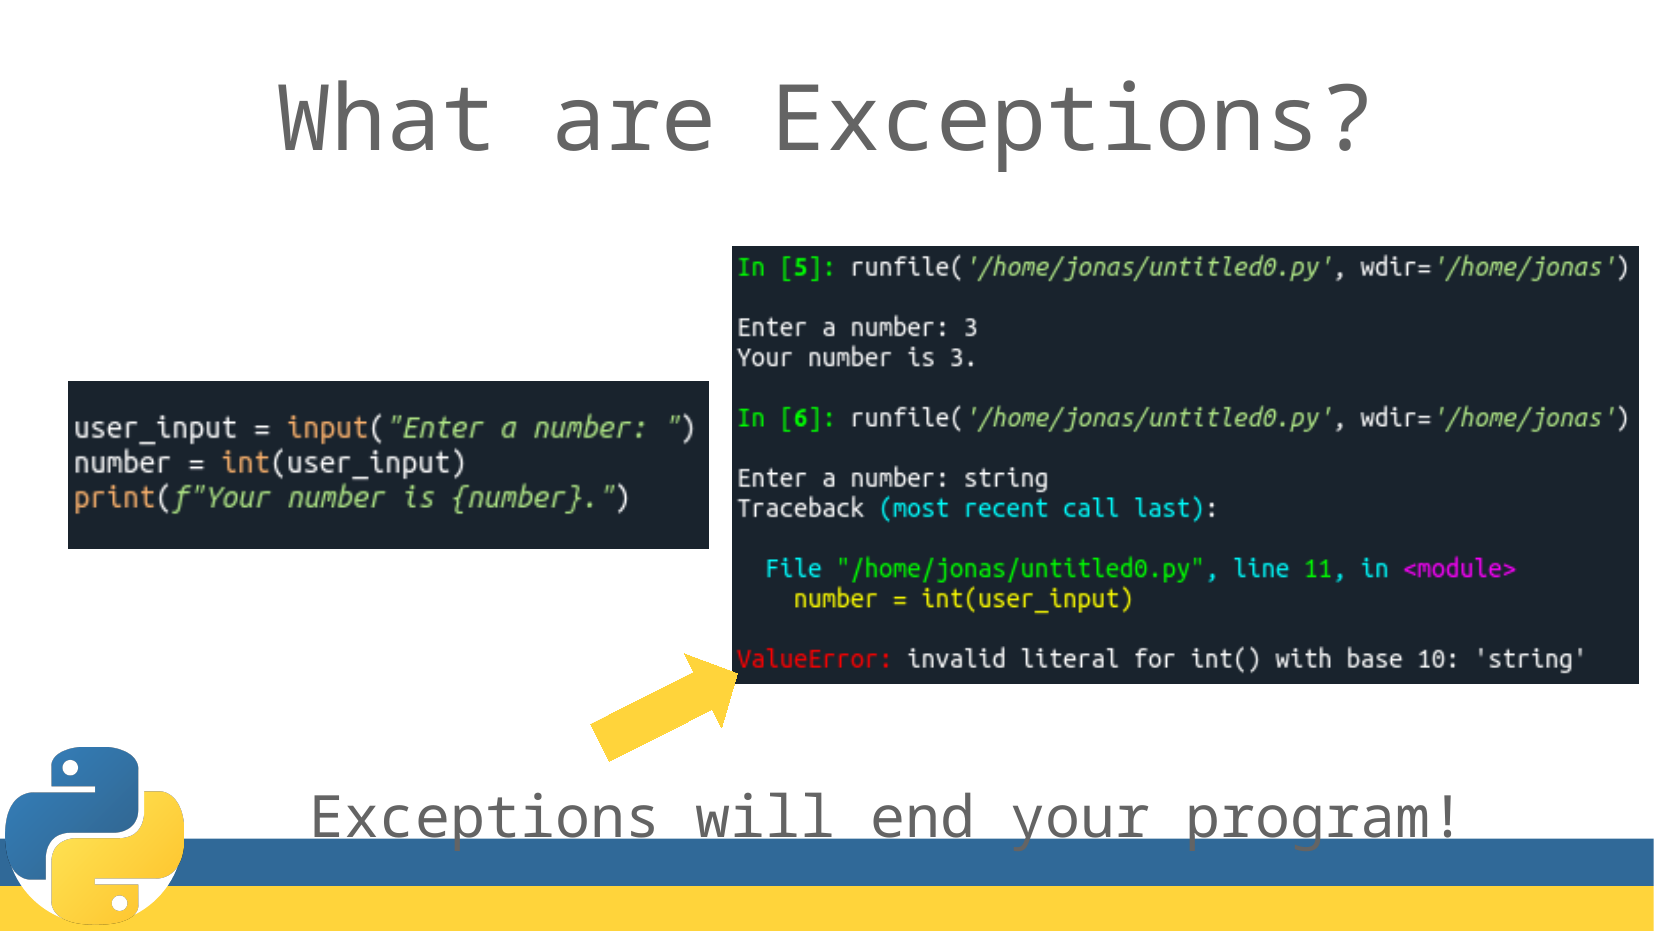

# What are Exceptions?
Exceptions will end your program!